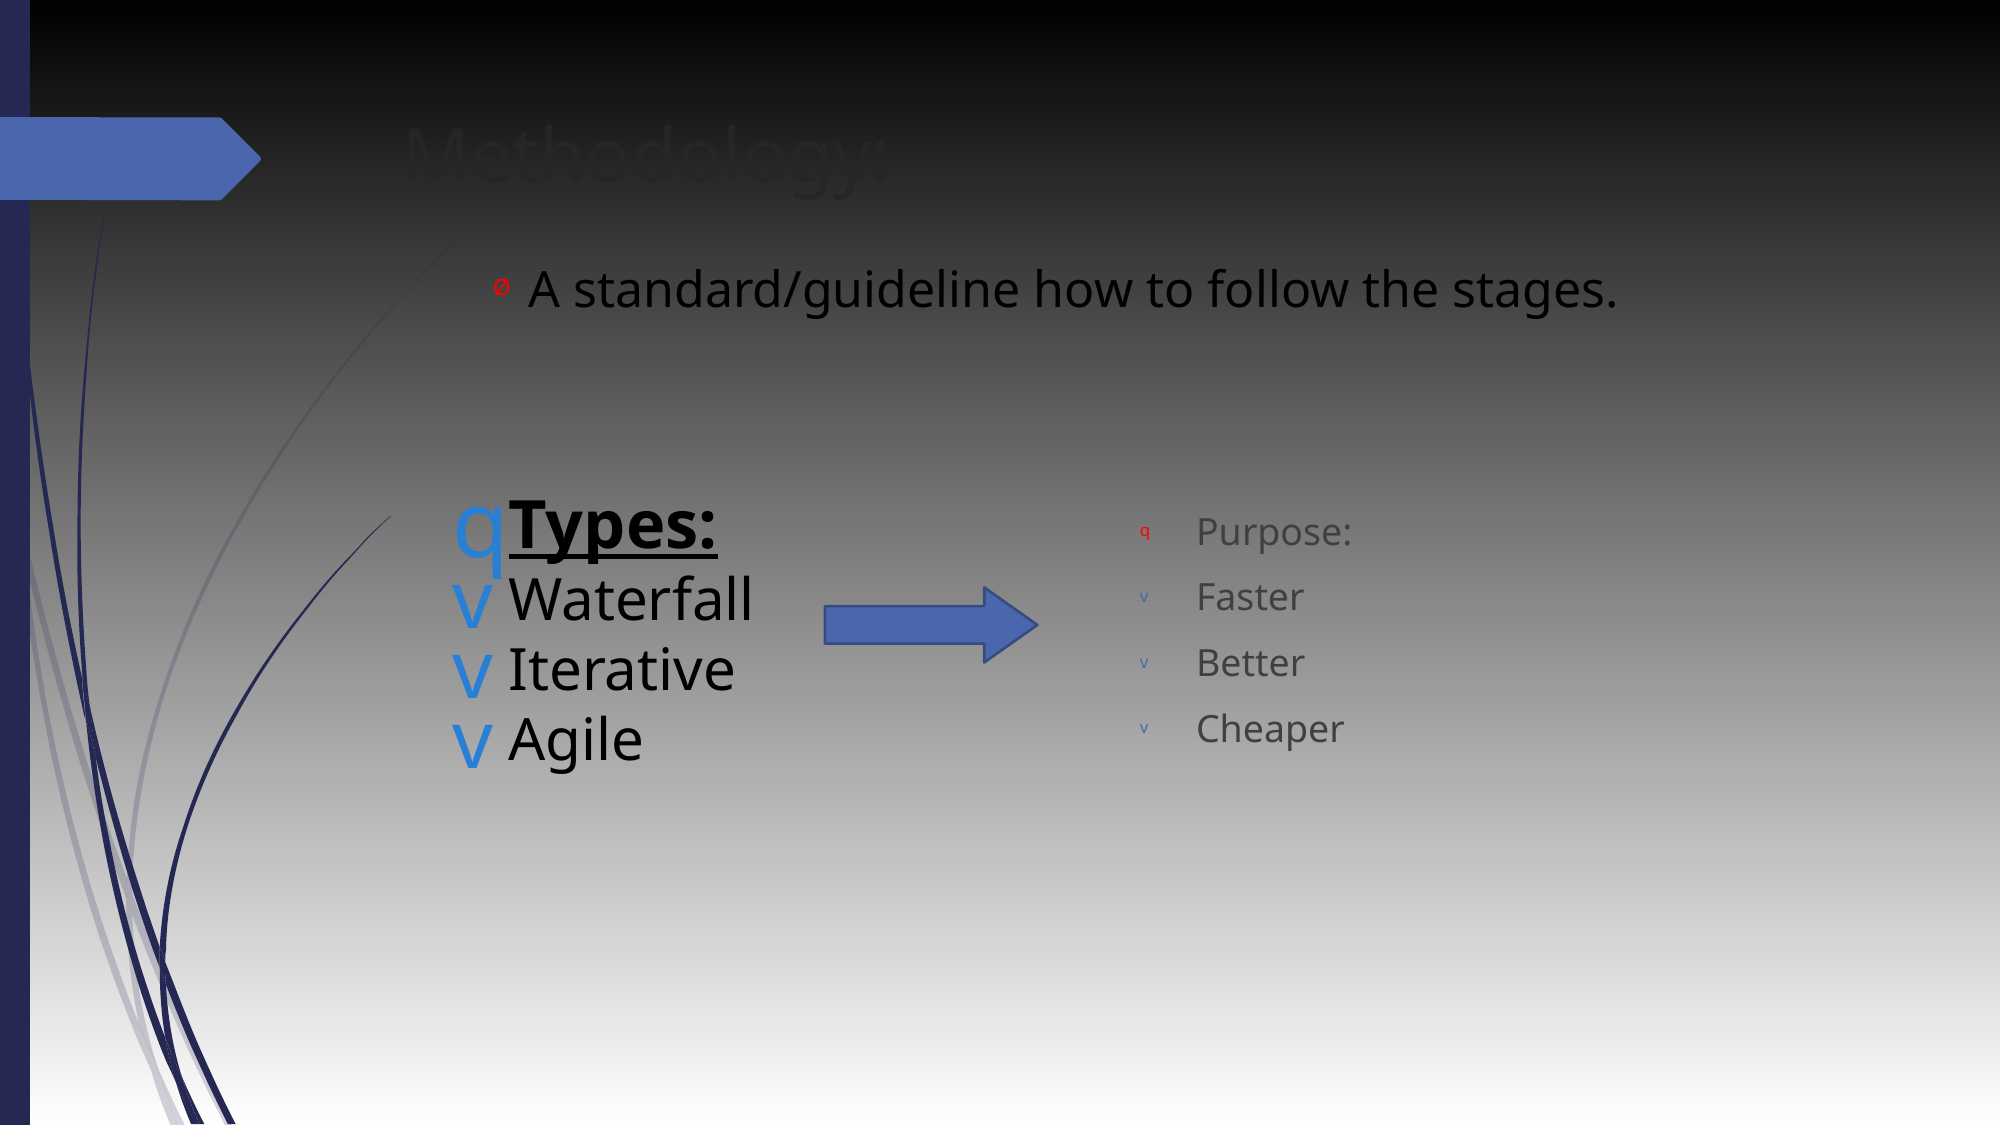

# Methodology:
A standard/guideline how to follow the stages.
Types:
Waterfall
Iterative
Agile
Purpose:
Faster
Better
Cheaper